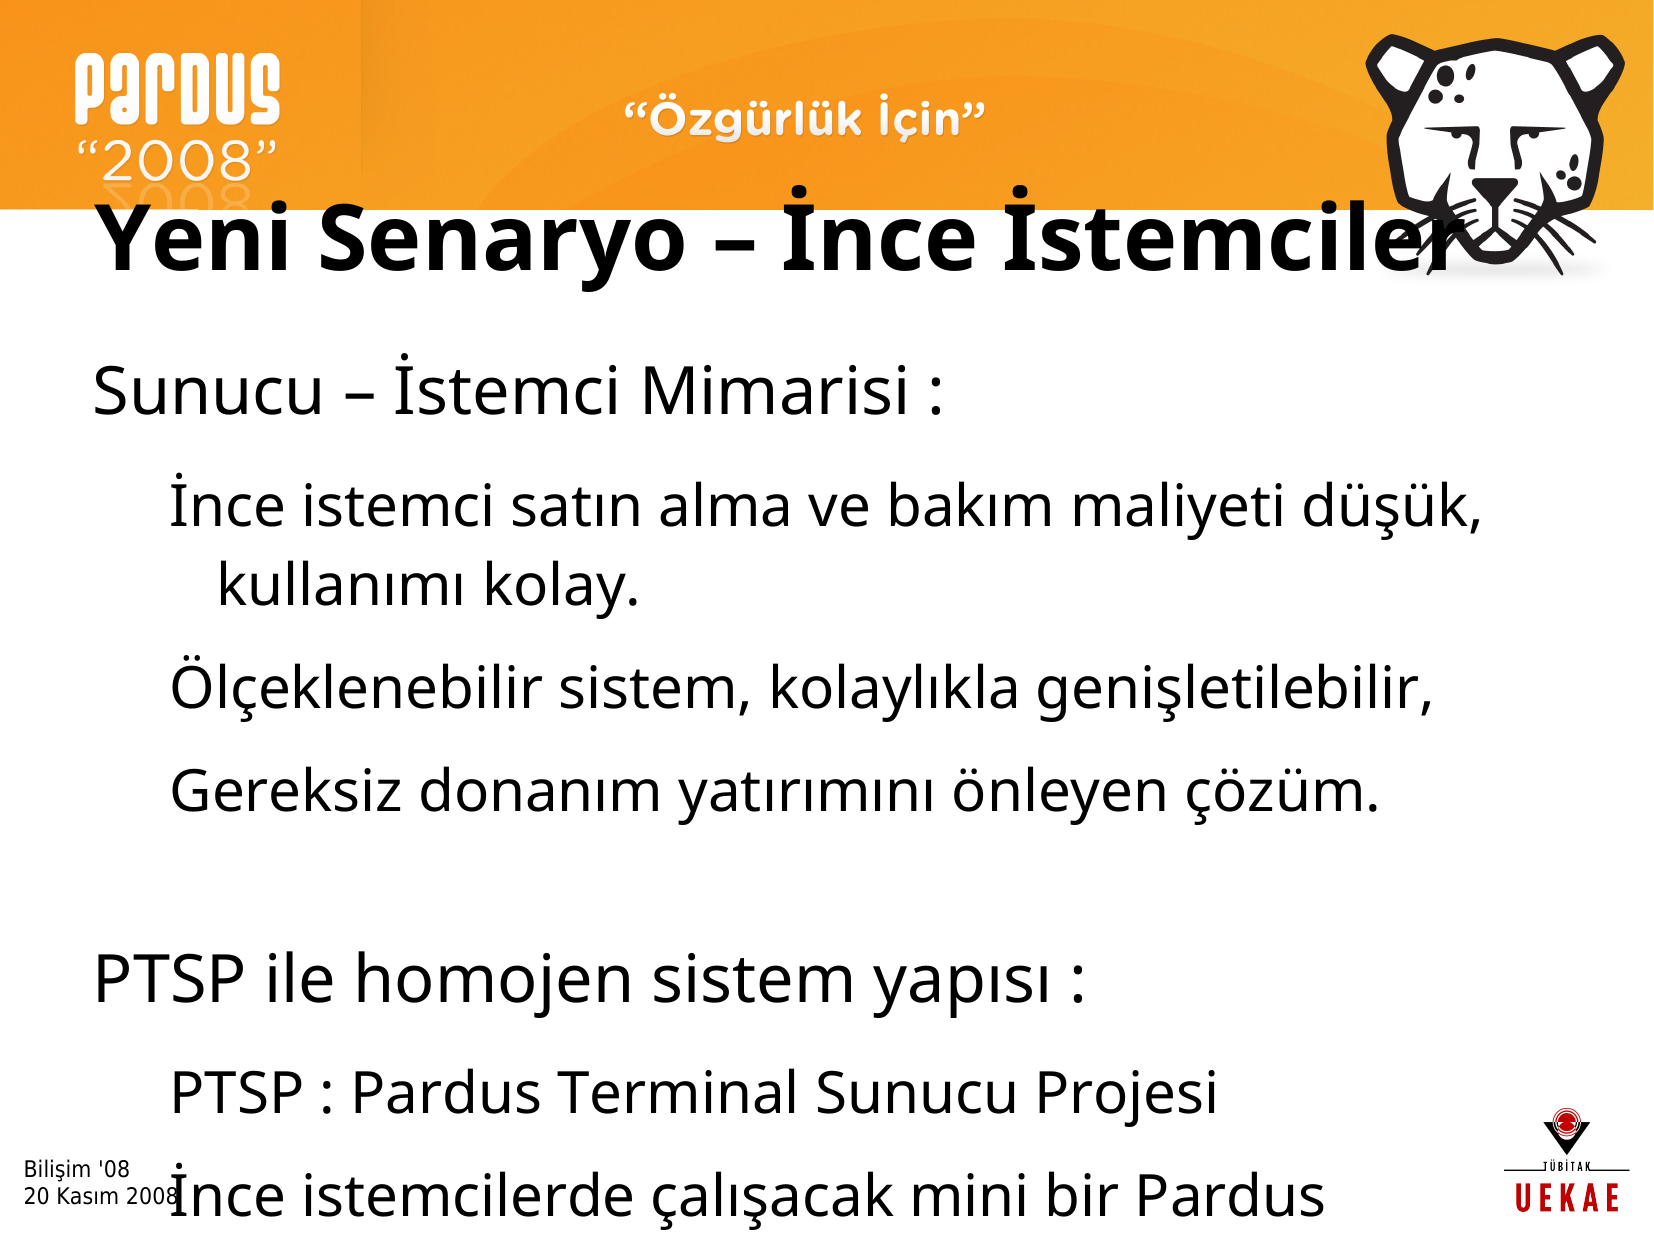

# Yeni Senaryo – İnce İstemciler
Sunucu – İstemci Mimarisi :
İnce istemci satın alma ve bakım maliyeti düşük, kullanımı kolay.
Ölçeklenebilir sistem, kolaylıkla genişletilebilir,
Gereksiz donanım yatırımını önleyen çözüm.
PTSP ile homojen sistem yapısı :
PTSP : Pardus Terminal Sunucu Projesi
İnce istemcilerde çalışacak mini bir Pardus dağıtımı,
Sunucularda bu ince istemcilere hizmet verecek sunucu yazılımları.